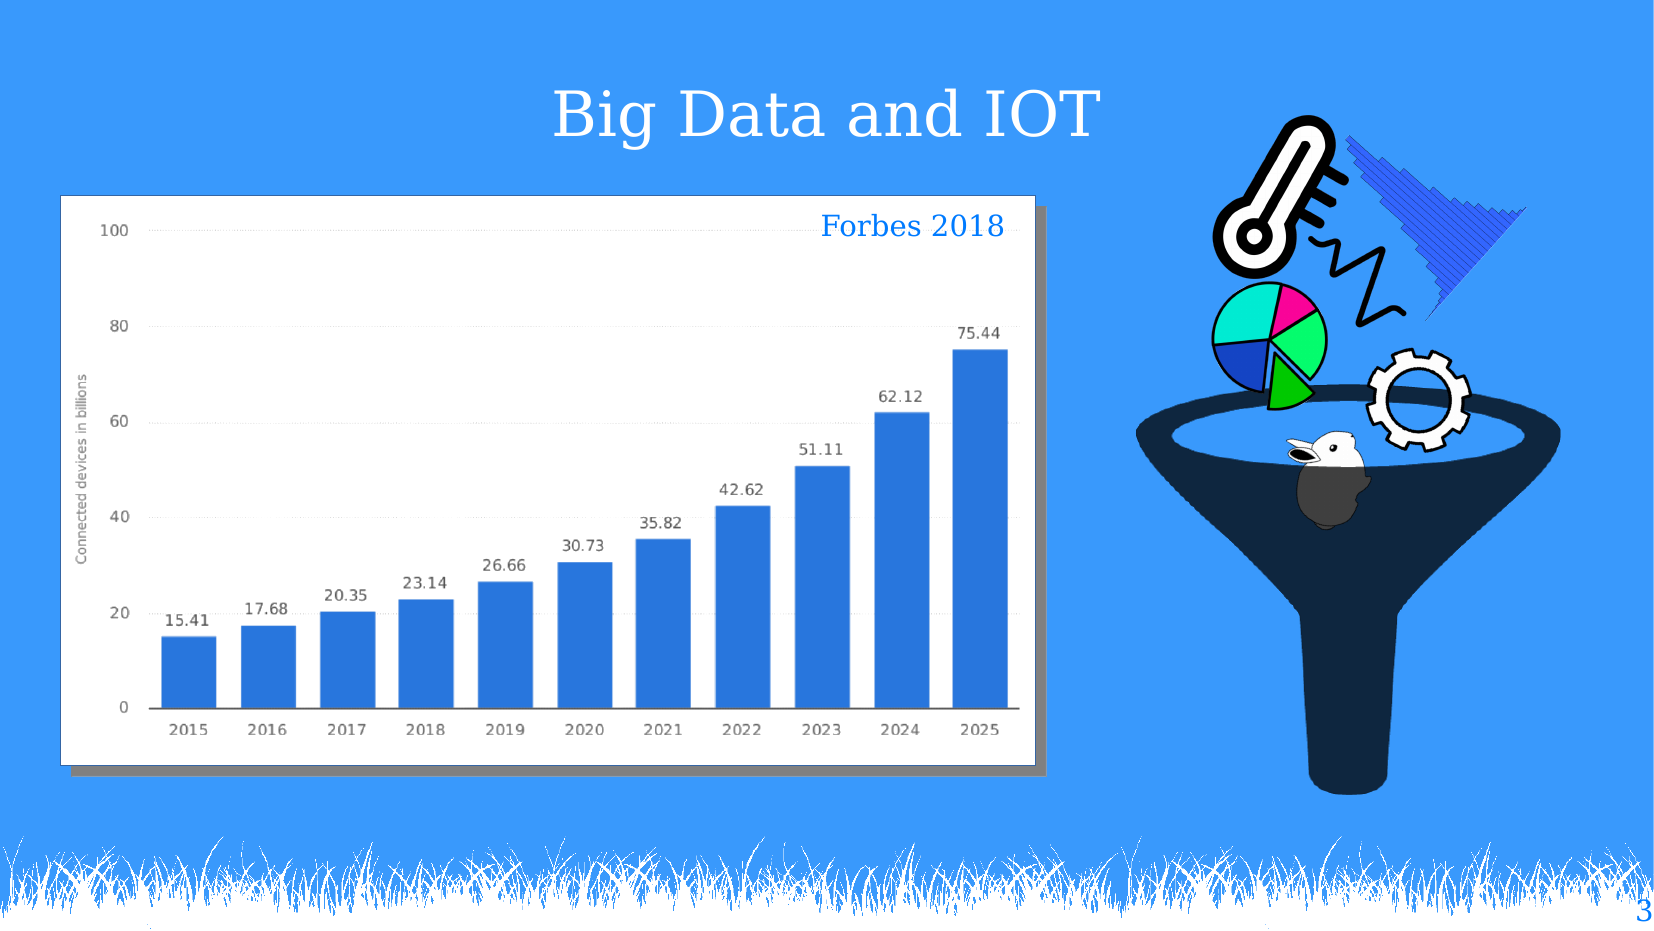

# Big Data and IOT
Forbes 2018
3